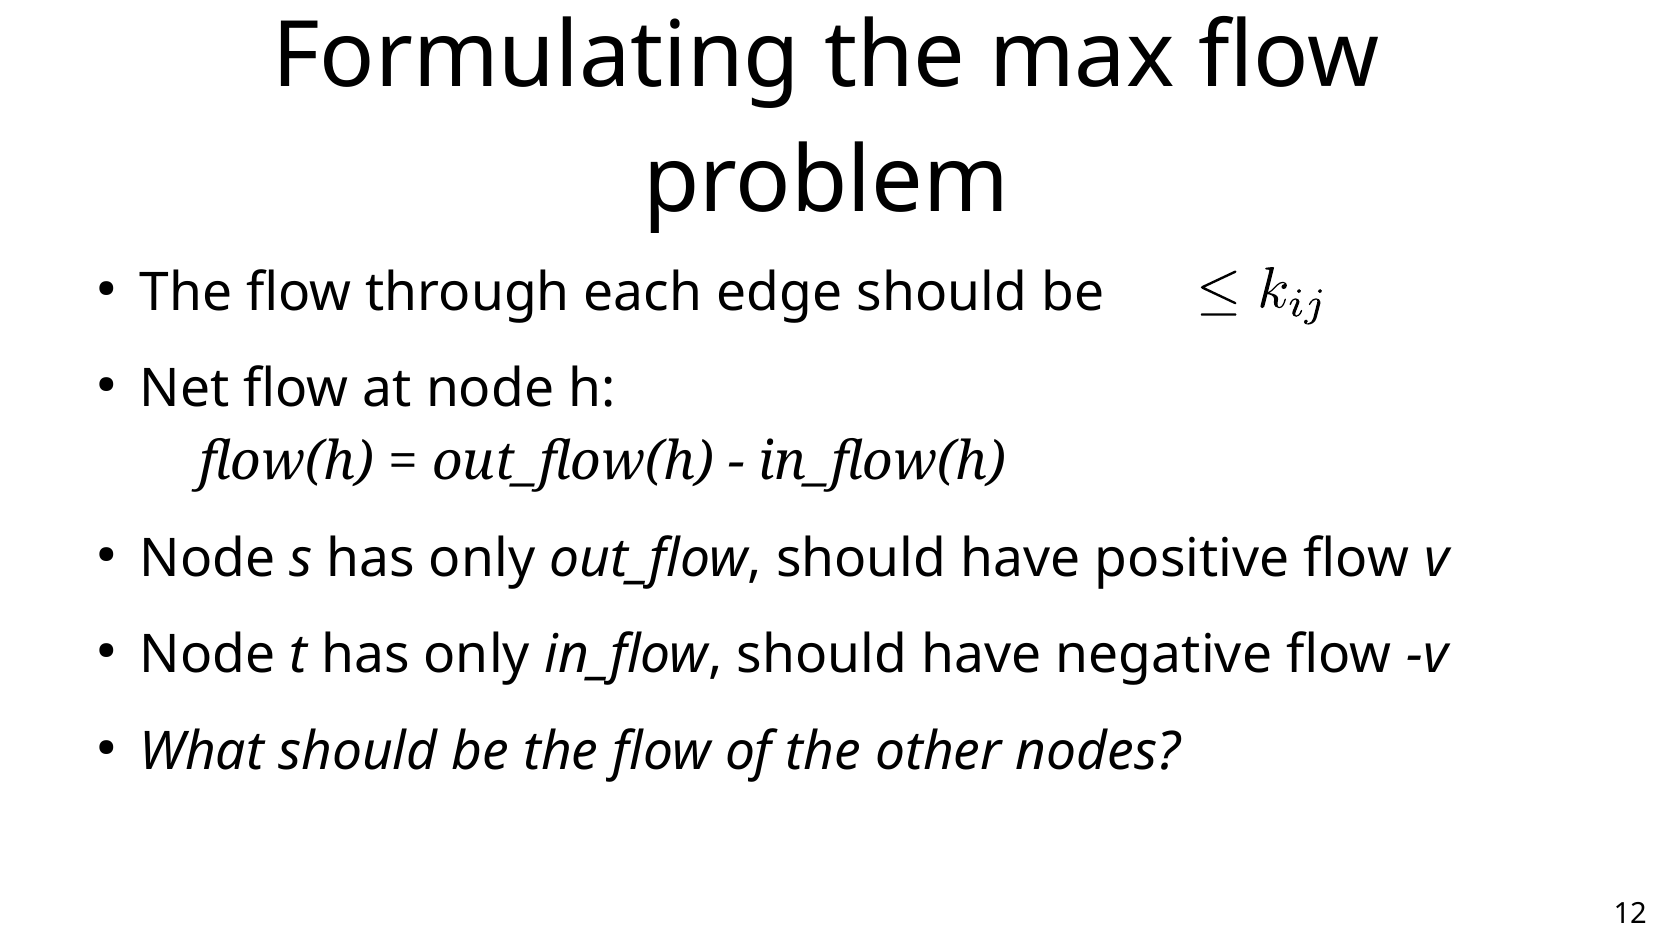

# Formulating the max flow problem
The flow through each edge should be
Net flow at node h:
	flow(h) = out_flow(h) - in_flow(h)
Node s has only out_flow, should have positive flow v
Node t has only in_flow, should have negative flow -v
What should be the flow of the other nodes?
12